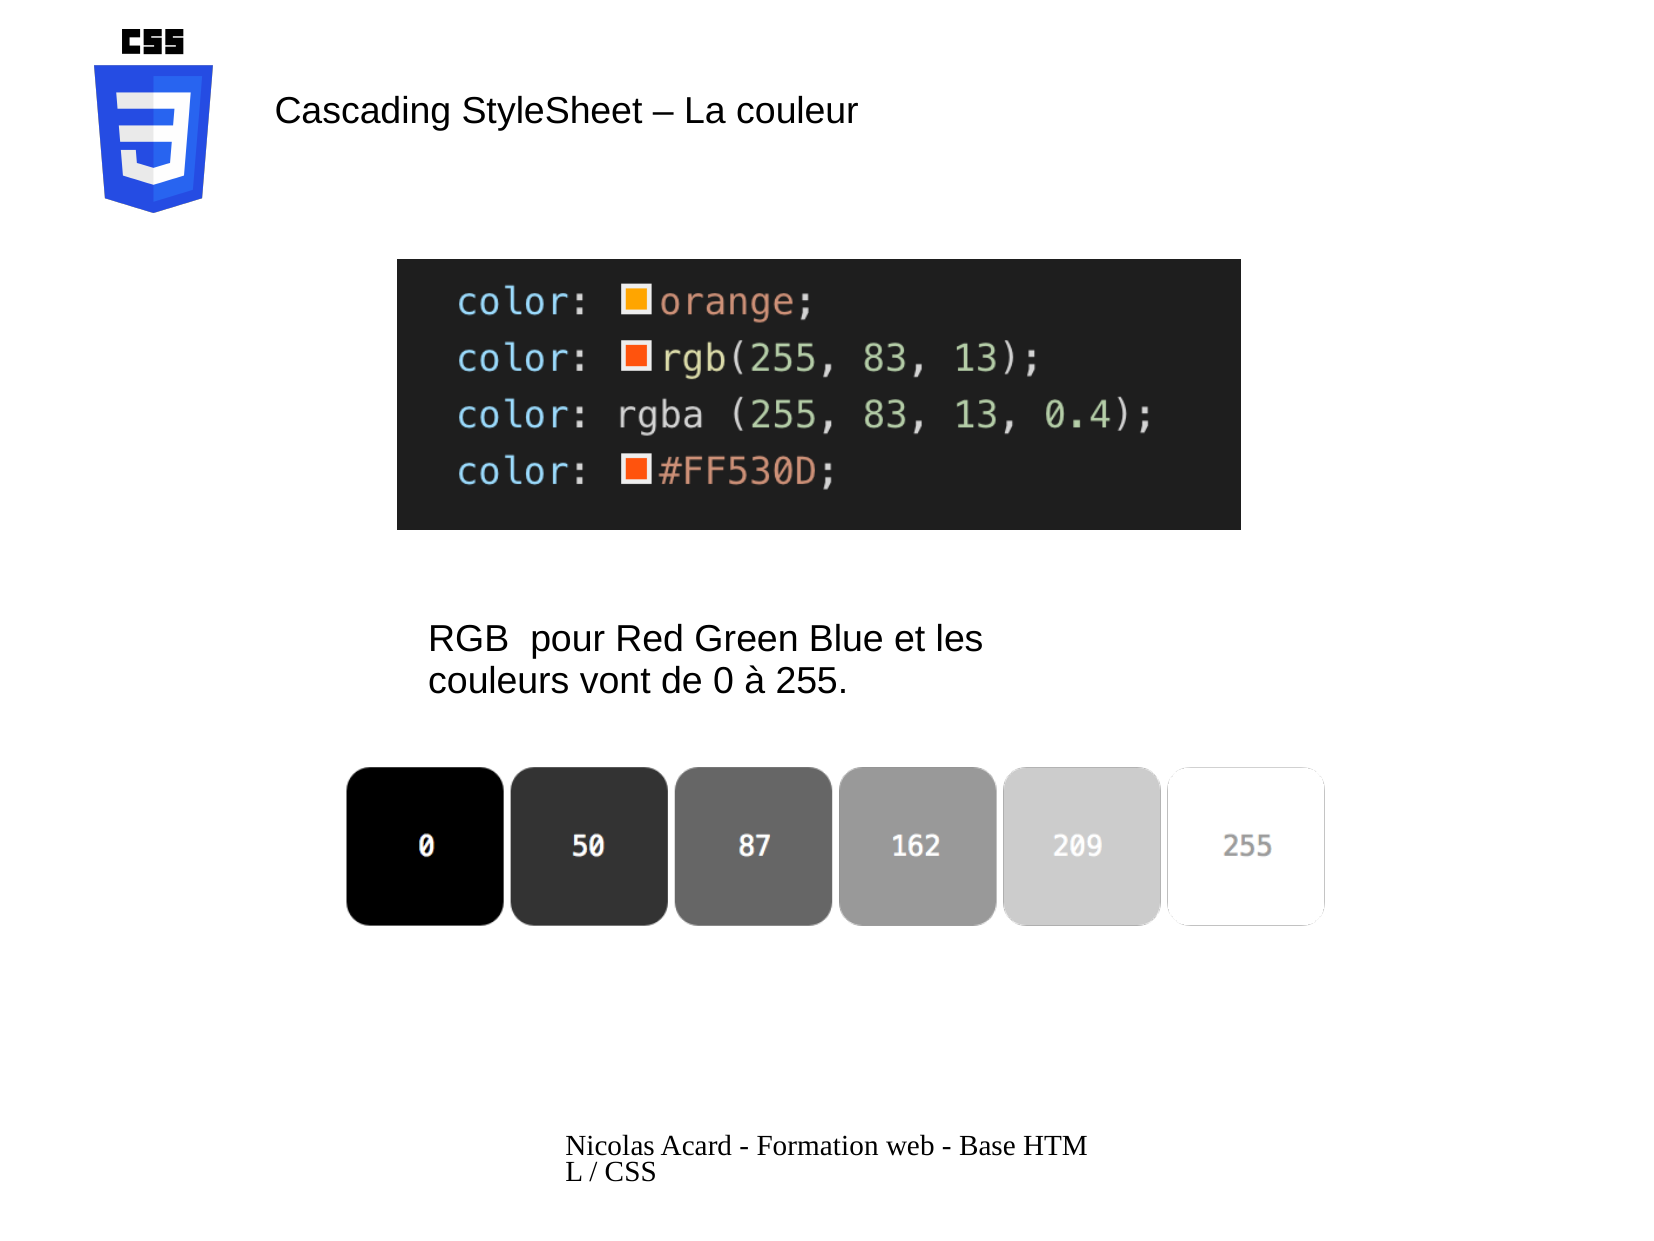

Cascading StyleSheet – La couleur
RGB pour Red Green Blue et les couleurs vont de 0 à 255.
Nicolas Acard - Formation web - Base HTML / CSS